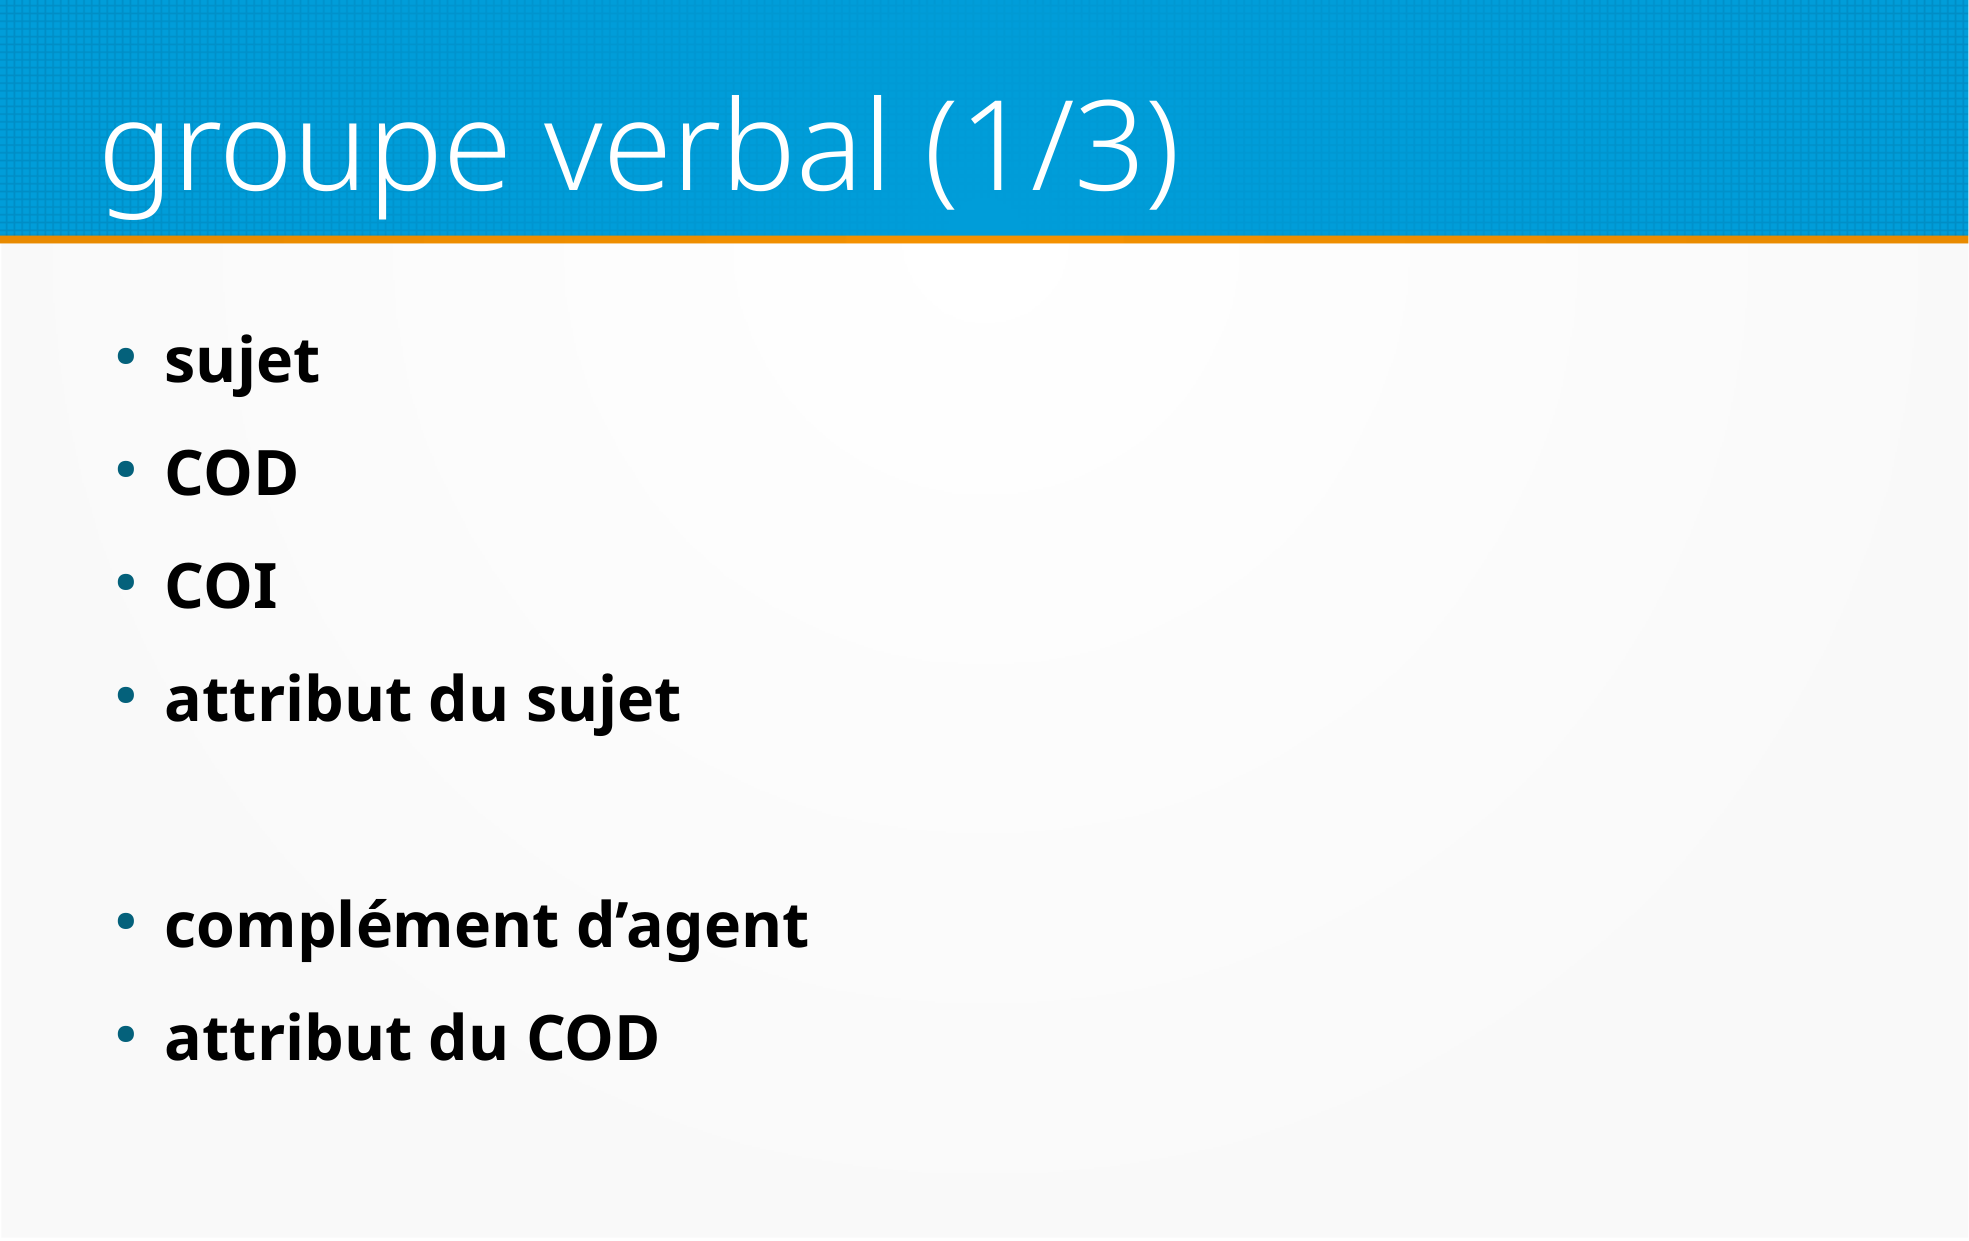

# groupe verbal (1/3)
sujet
COD
COI
attribut du sujet
complément d’agent
attribut du COD